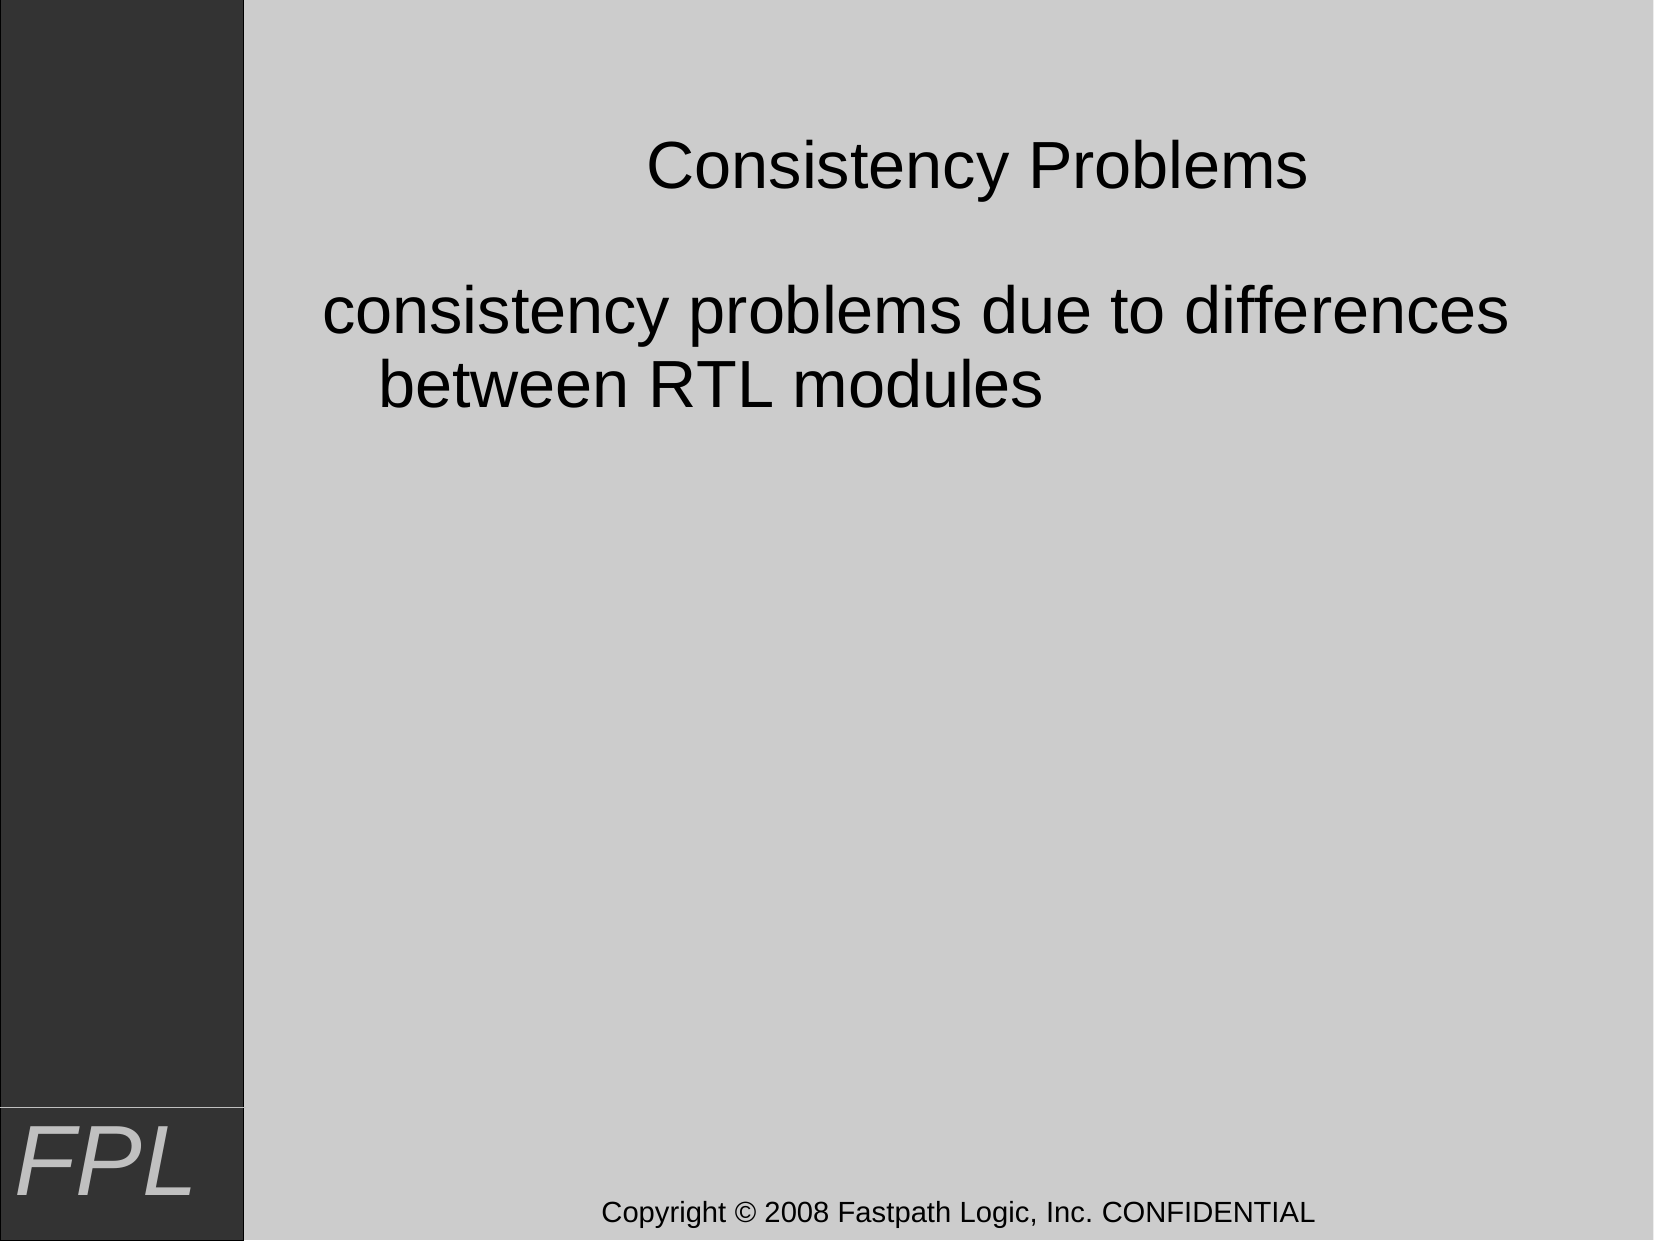

# Consistency Problems
consistency problems due to differences between RTL modules